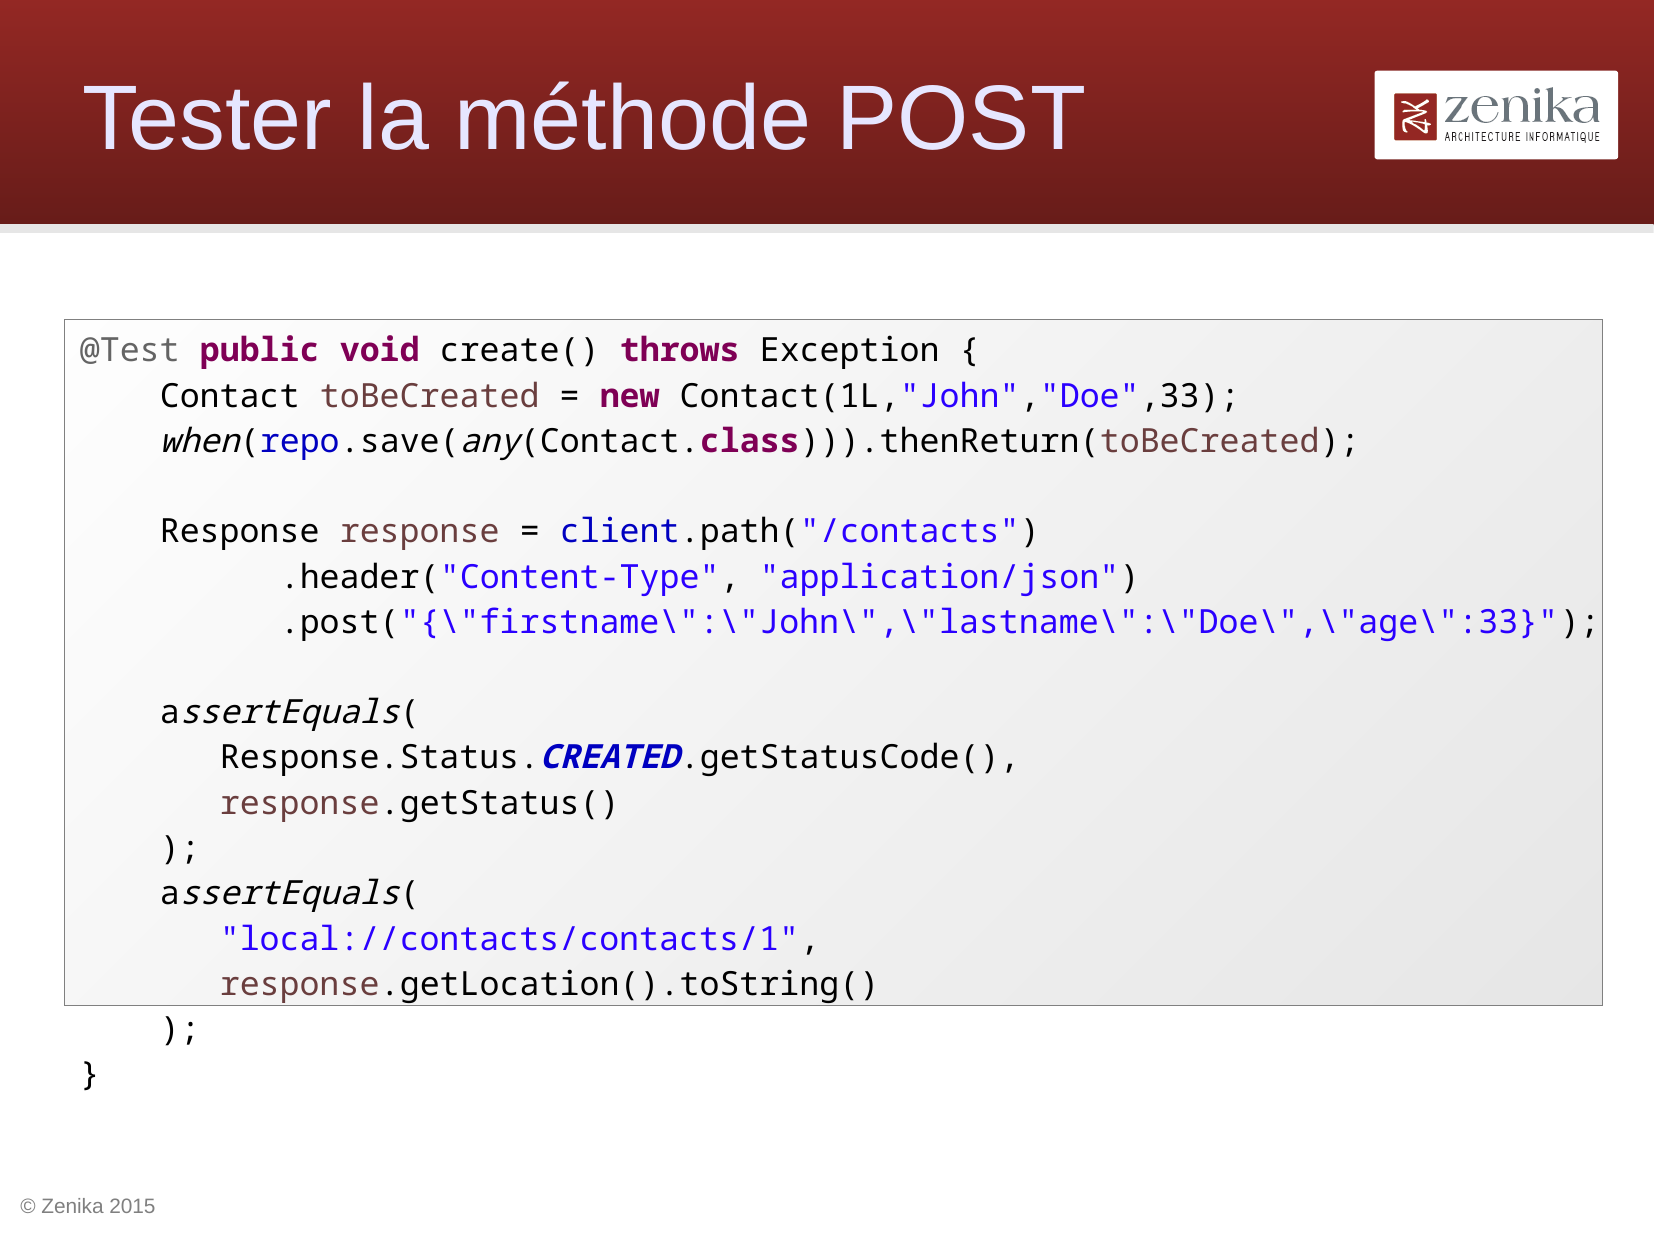

# Tester la méthode POST
@Test public void create() throws Exception {
 Contact toBeCreated = new Contact(1L,"John","Doe",33);
 when(repo.save(any(Contact.class))).thenReturn(toBeCreated);
 Response response = client.path("/contacts")
 .header("Content-Type", "application/json")
 .post("{\"firstname\":\"John\",\"lastname\":\"Doe\",\"age\":33}");
 assertEquals(
 Response.Status.CREATED.getStatusCode(),
 response.getStatus()
 );
 assertEquals(
 "local://contacts/contacts/1",
 response.getLocation().toString()
 );
}